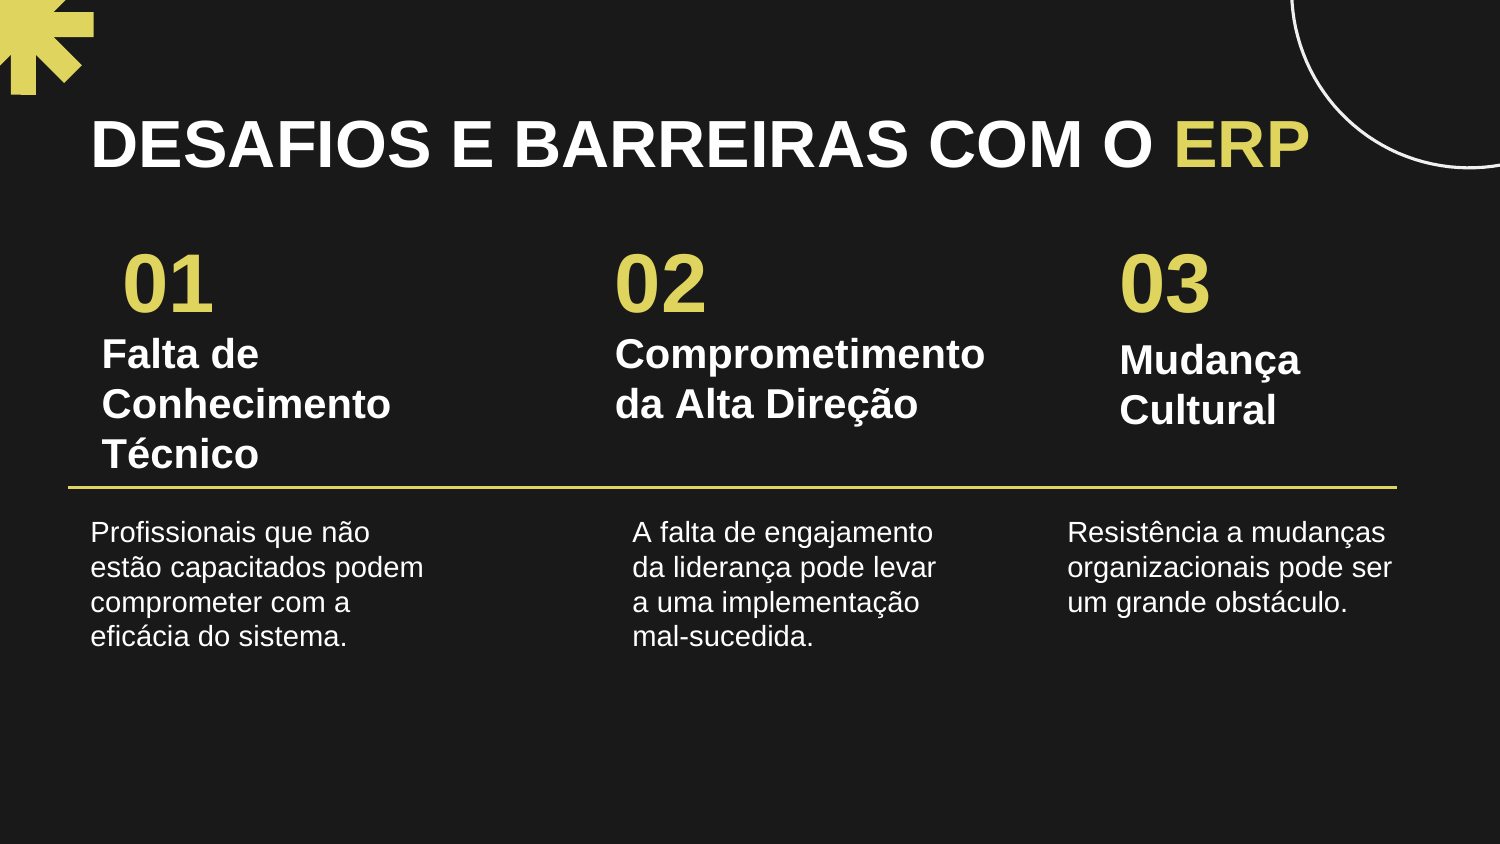

DESAFIOS E BARREIRAS COM O ERP
01
02
03
# Falta de Conhecimento Técnico
Comprometimento da Alta Direção
Mudança Cultural
Profissionais que não estão capacitados podem comprometer com a eficácia do sistema.
A falta de engajamento da liderança pode levar a uma implementação mal-sucedida.
Resistência a mudanças organizacionais pode ser um grande obstáculo.